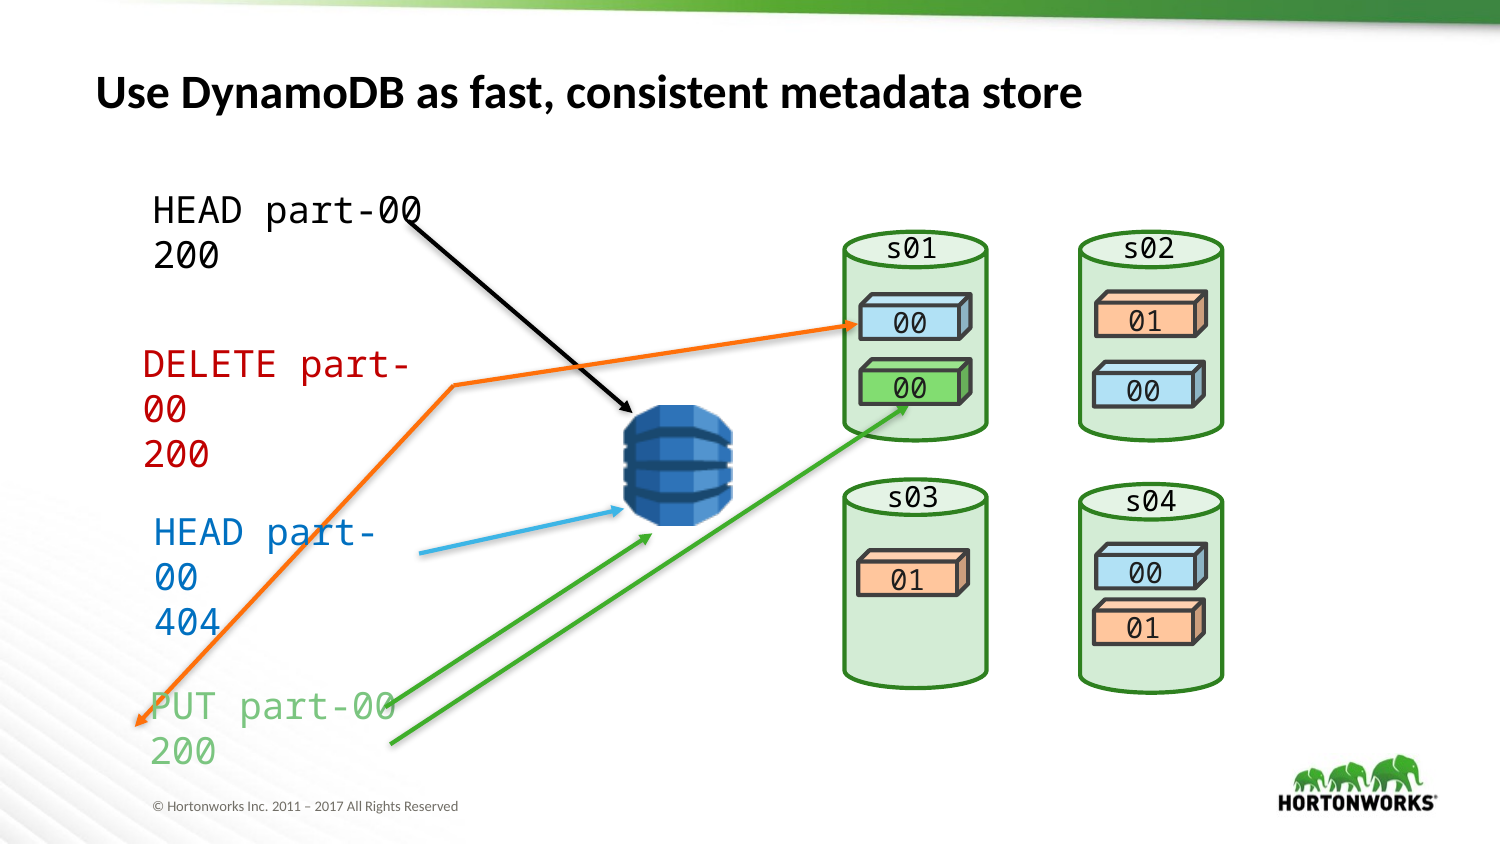

# Use DynamoDB as fast, consistent metadata store
HEAD part-00
200
s01
s02
01
00
DELETE part-00
200
00
00
s03
s04
HEAD part-00
404
00
01
01
PUT part-00
200